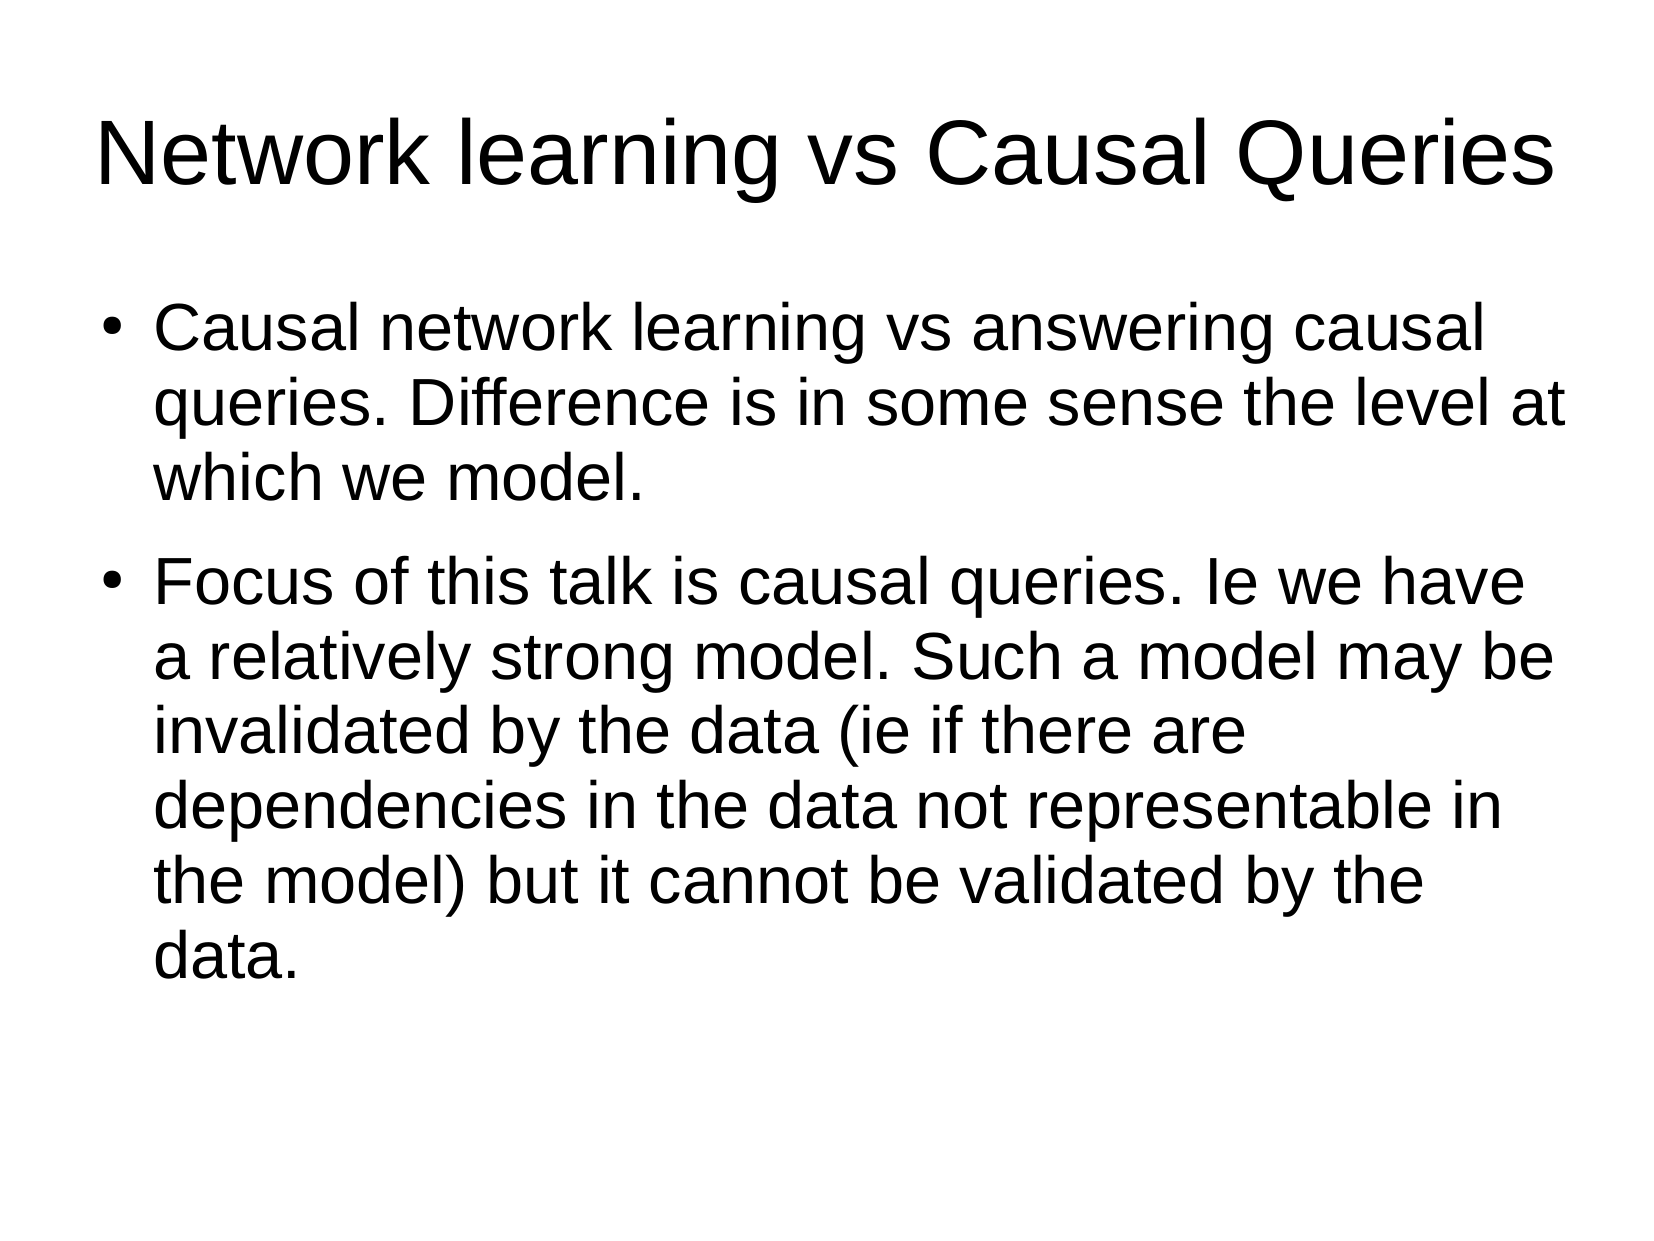

# Network learning vs Causal Queries
Causal network learning vs answering causal queries. Difference is in some sense the level at which we model.
Focus of this talk is causal queries. Ie we have a relatively strong model. Such a model may be invalidated by the data (ie if there are dependencies in the data not representable in the model) but it cannot be validated by the data.